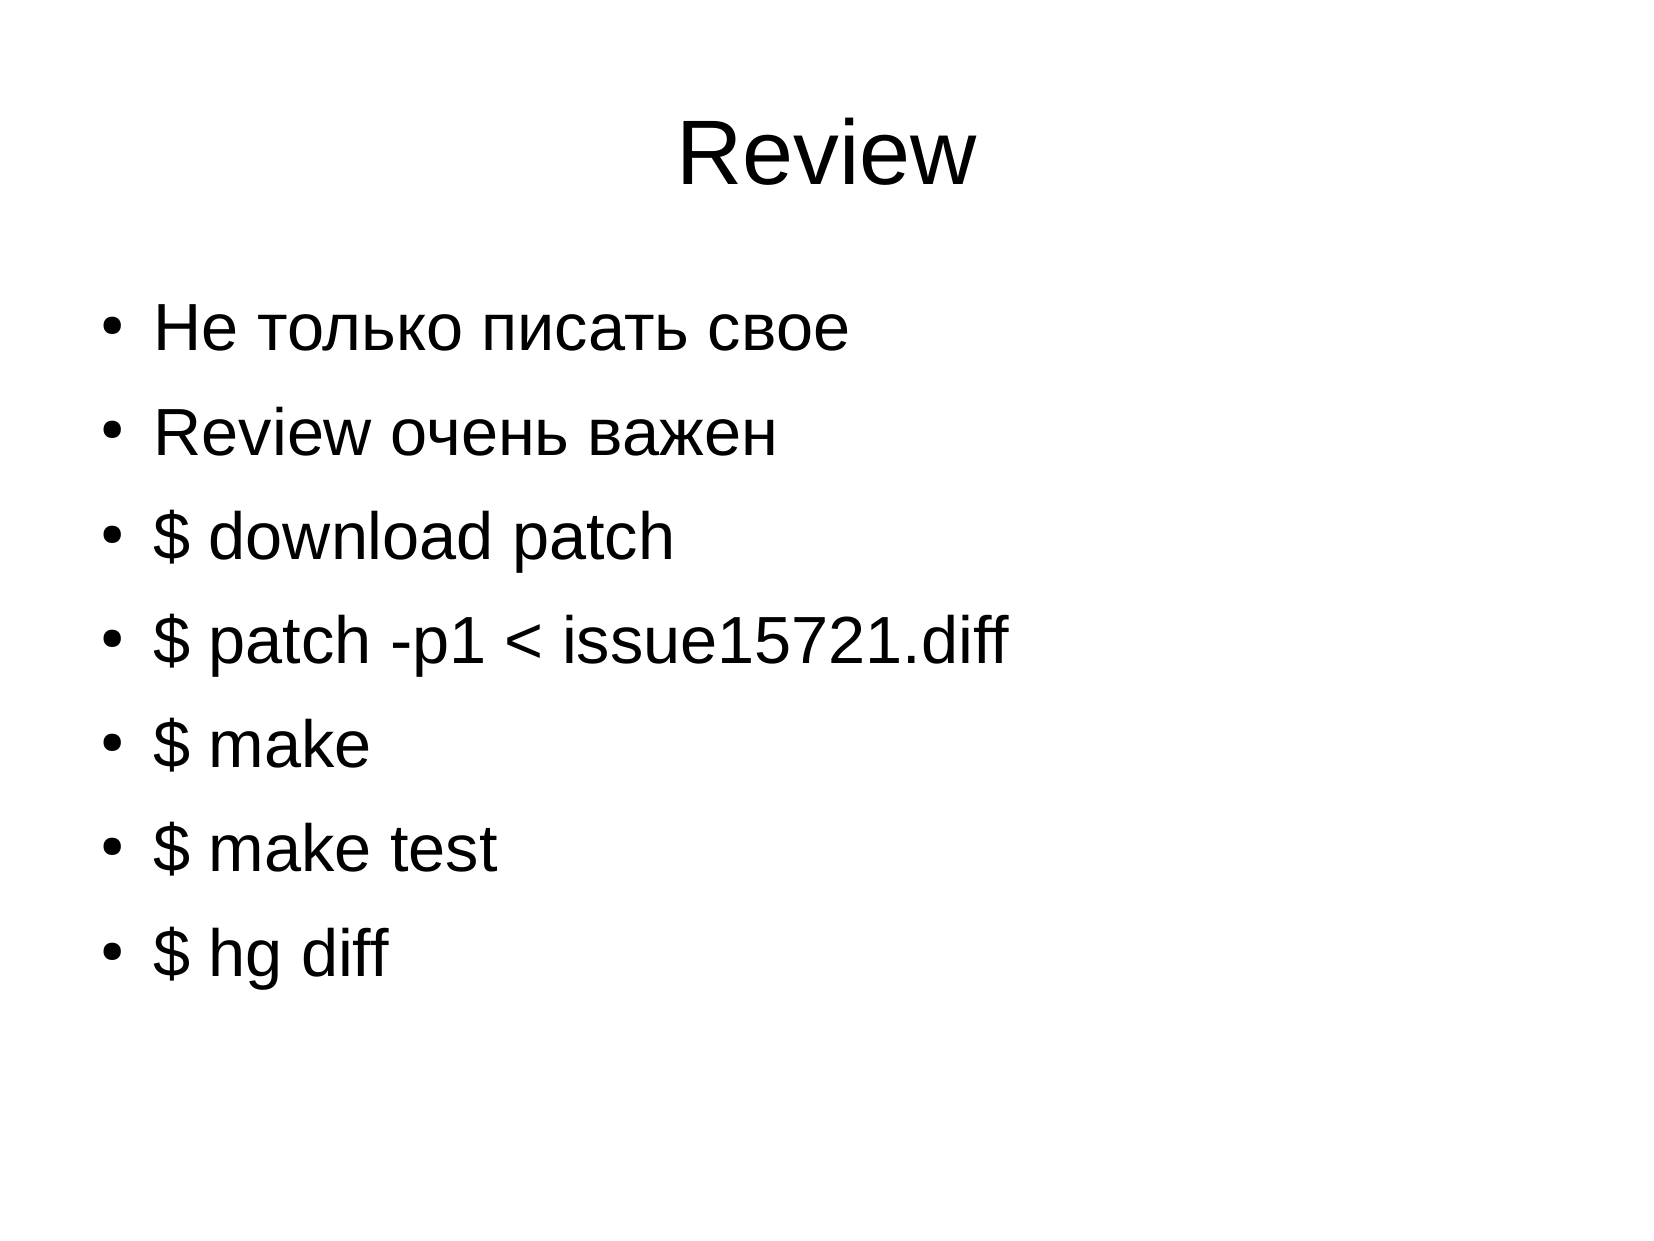

# Review
Не только писать свое
Review очень важен
$ download patch
$ patch -p1 < issue15721.diff
$ make
$ make test
$ hg diff